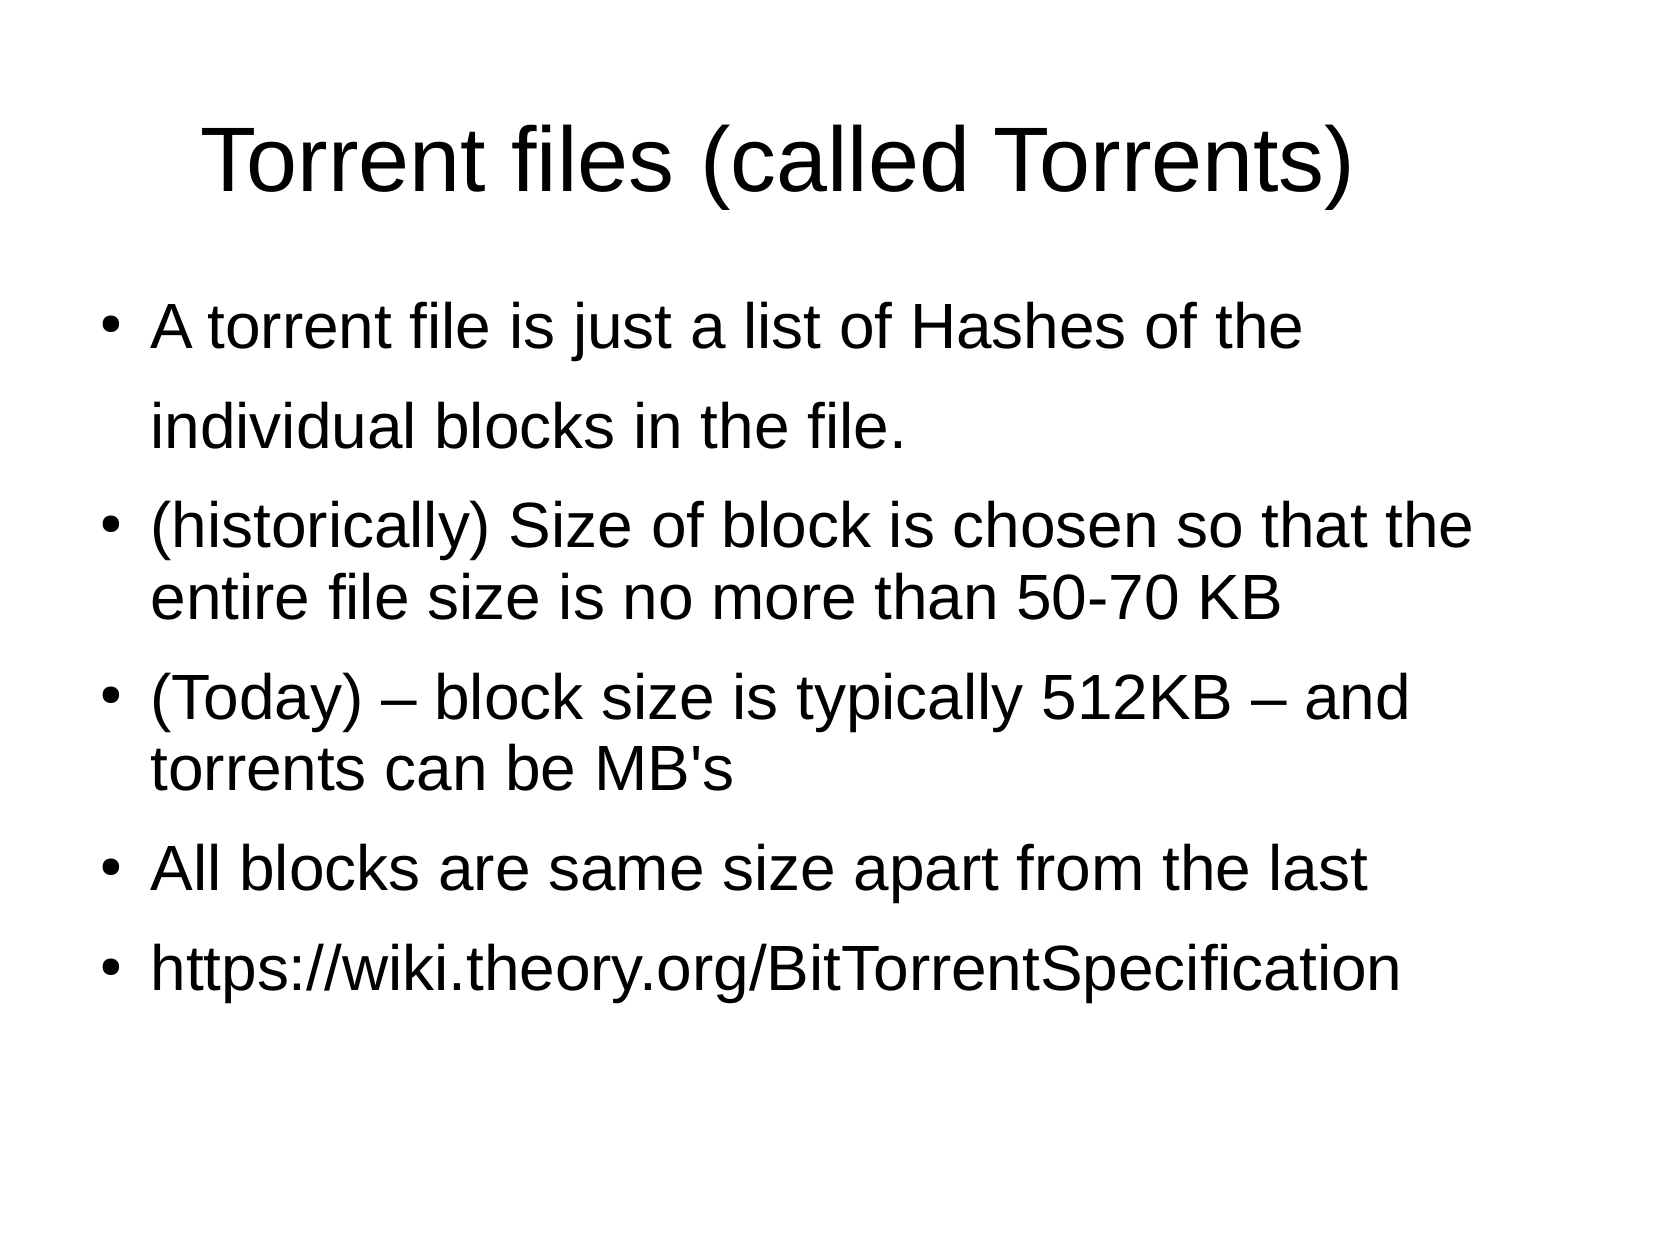

# Torrent files (called Torrents)
A torrent file is just a list of Hashes of the
individual blocks in the file.
(historically) Size of block is chosen so that the entire file size is no more than 50-70 KB
(Today) – block size is typically 512KB – and torrents can be MB's
All blocks are same size apart from the last
https://wiki.theory.org/BitTorrentSpecification